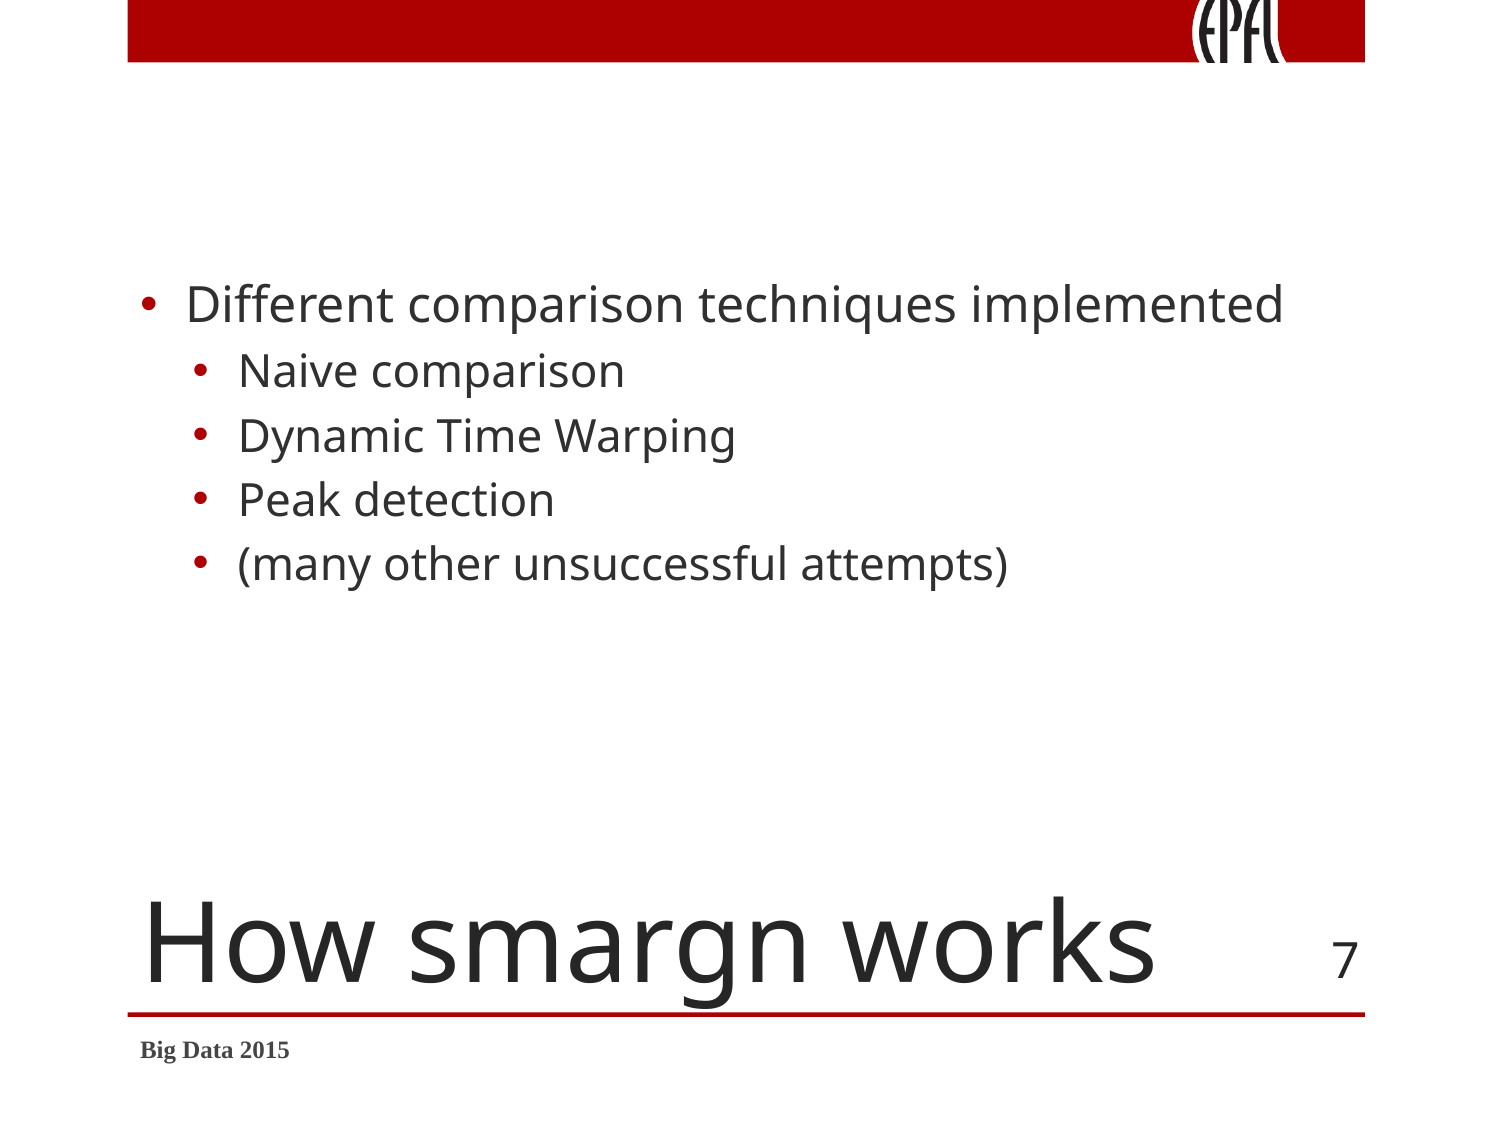

Different comparison techniques implemented
Naive comparison
Dynamic Time Warping
Peak detection
(many other unsuccessful attempts)
# How smargn works
Big Data 2015